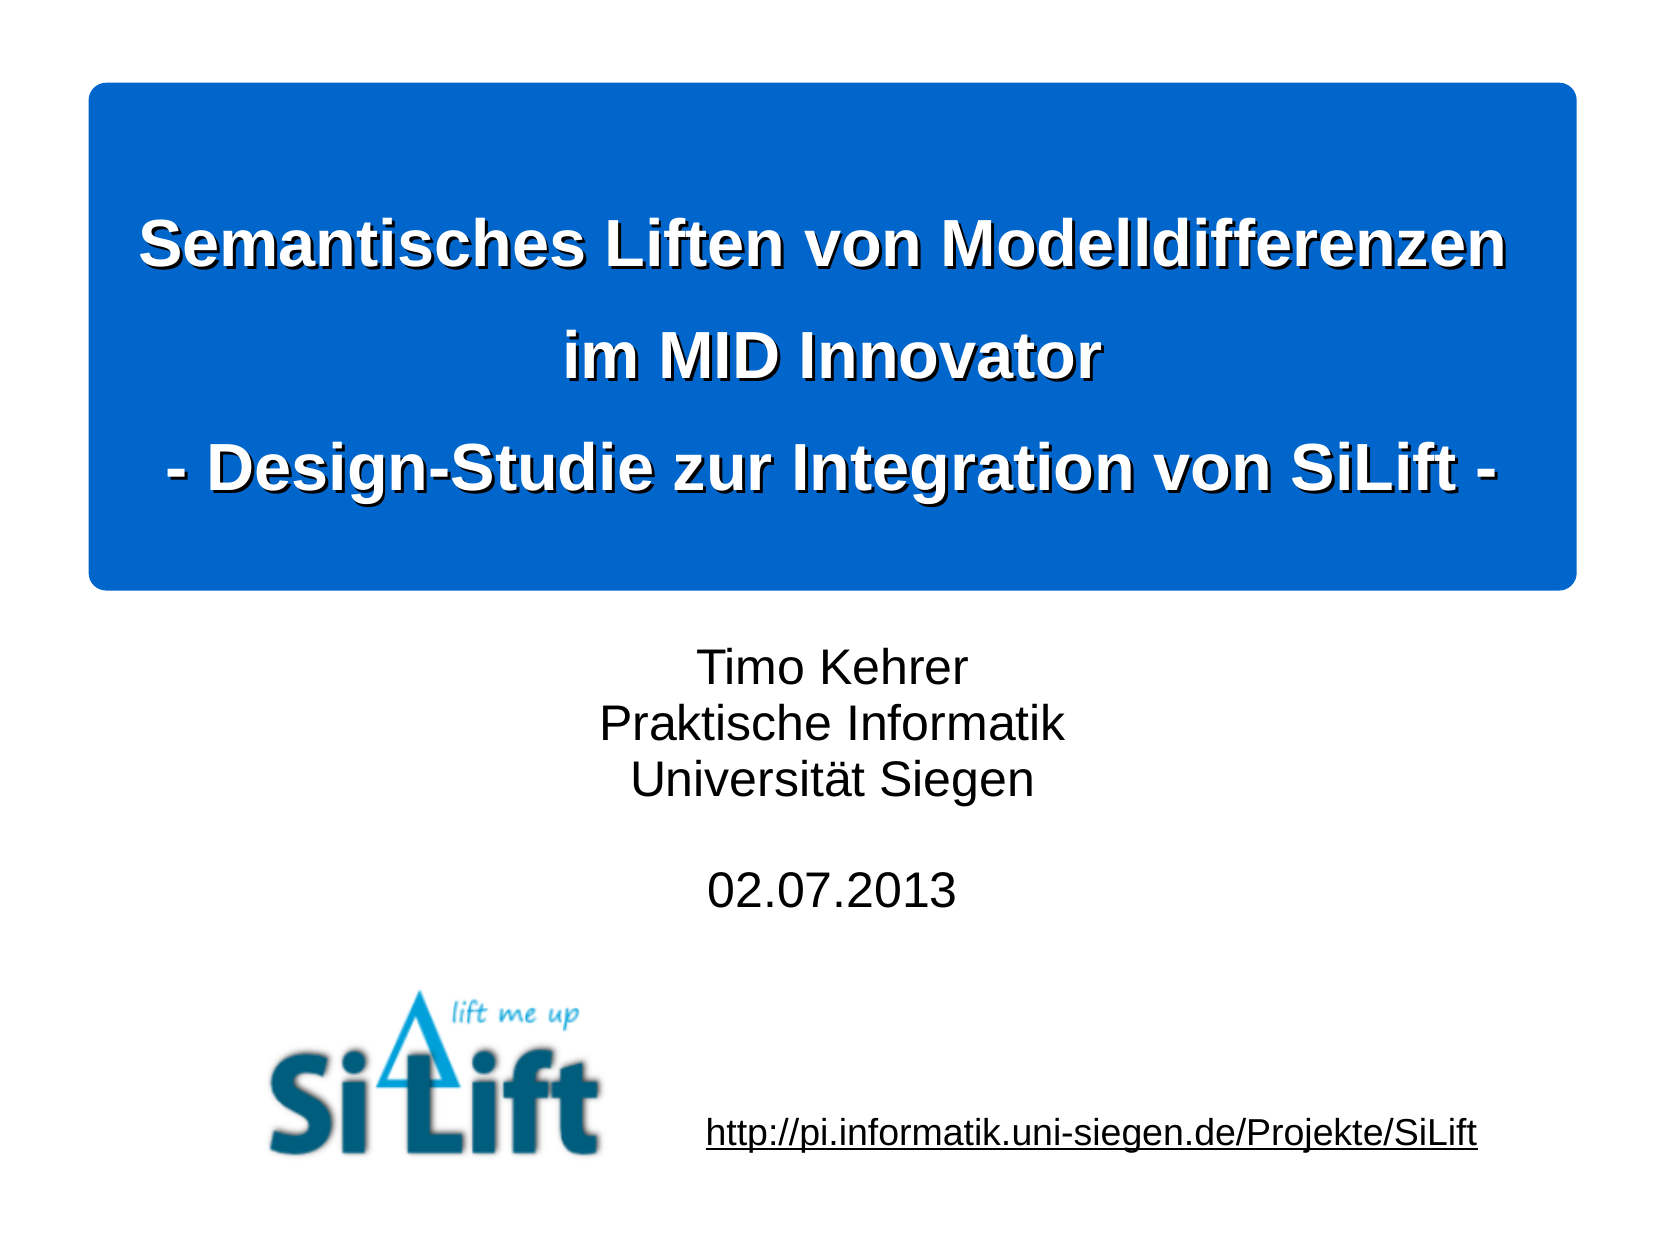

# Semantisches Liften von Modelldifferenzen
im MID Innovator
- Design-Studie zur Integration von SiLift -
Timo Kehrer
Praktische Informatik
Universität Siegen
02.07.2013
http://pi.informatik.uni-siegen.de/Projekte/SiLift